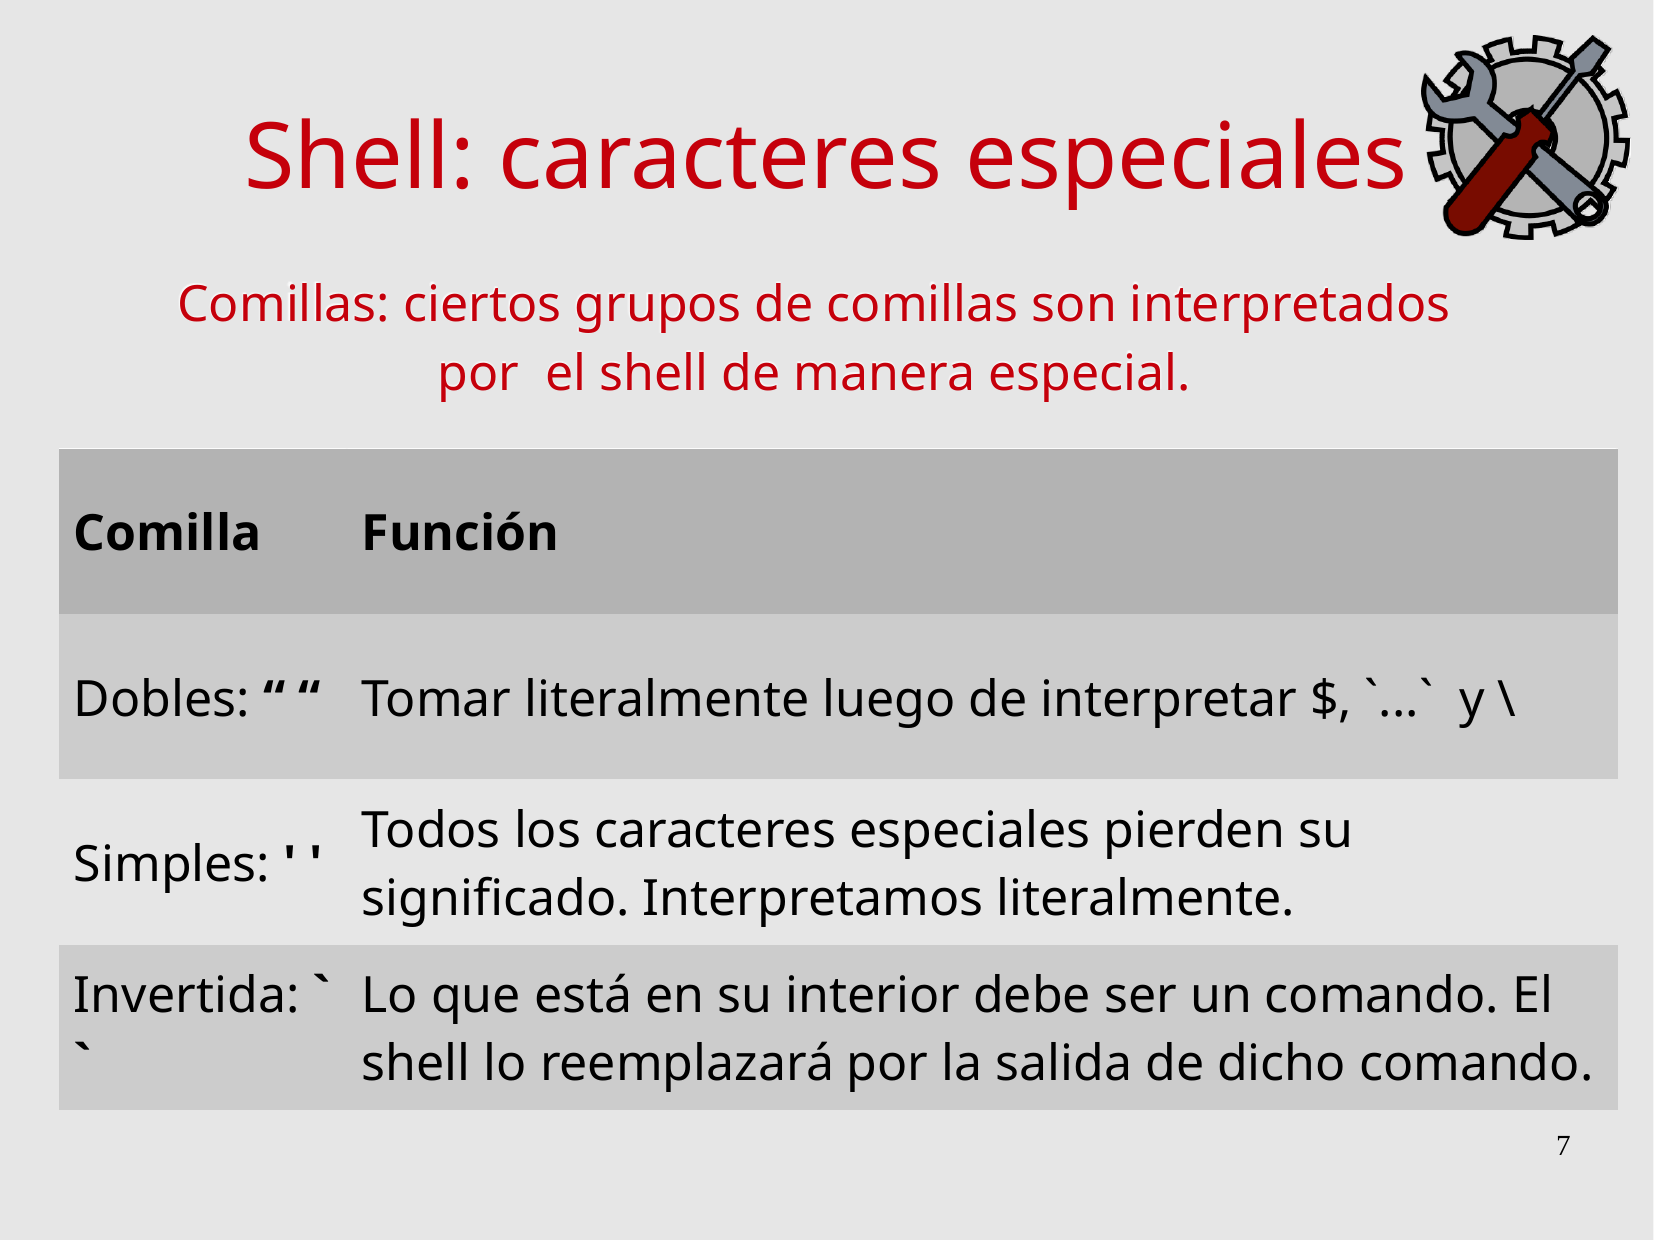

# Shell: caracteres especiales
Comillas: ciertos grupos de comillas son interpretados por el shell de manera especial.
| Comilla | Función |
| --- | --- |
| Dobles: “ “ | Tomar literalmente luego de interpretar $, `...` y \ |
| Simples: ' ' | Todos los caracteres especiales pierden su significado. Interpretamos literalmente. |
| Invertida: ` ` | Lo que está en su interior debe ser un comando. El shell lo reemplazará por la salida de dicho comando. |
7